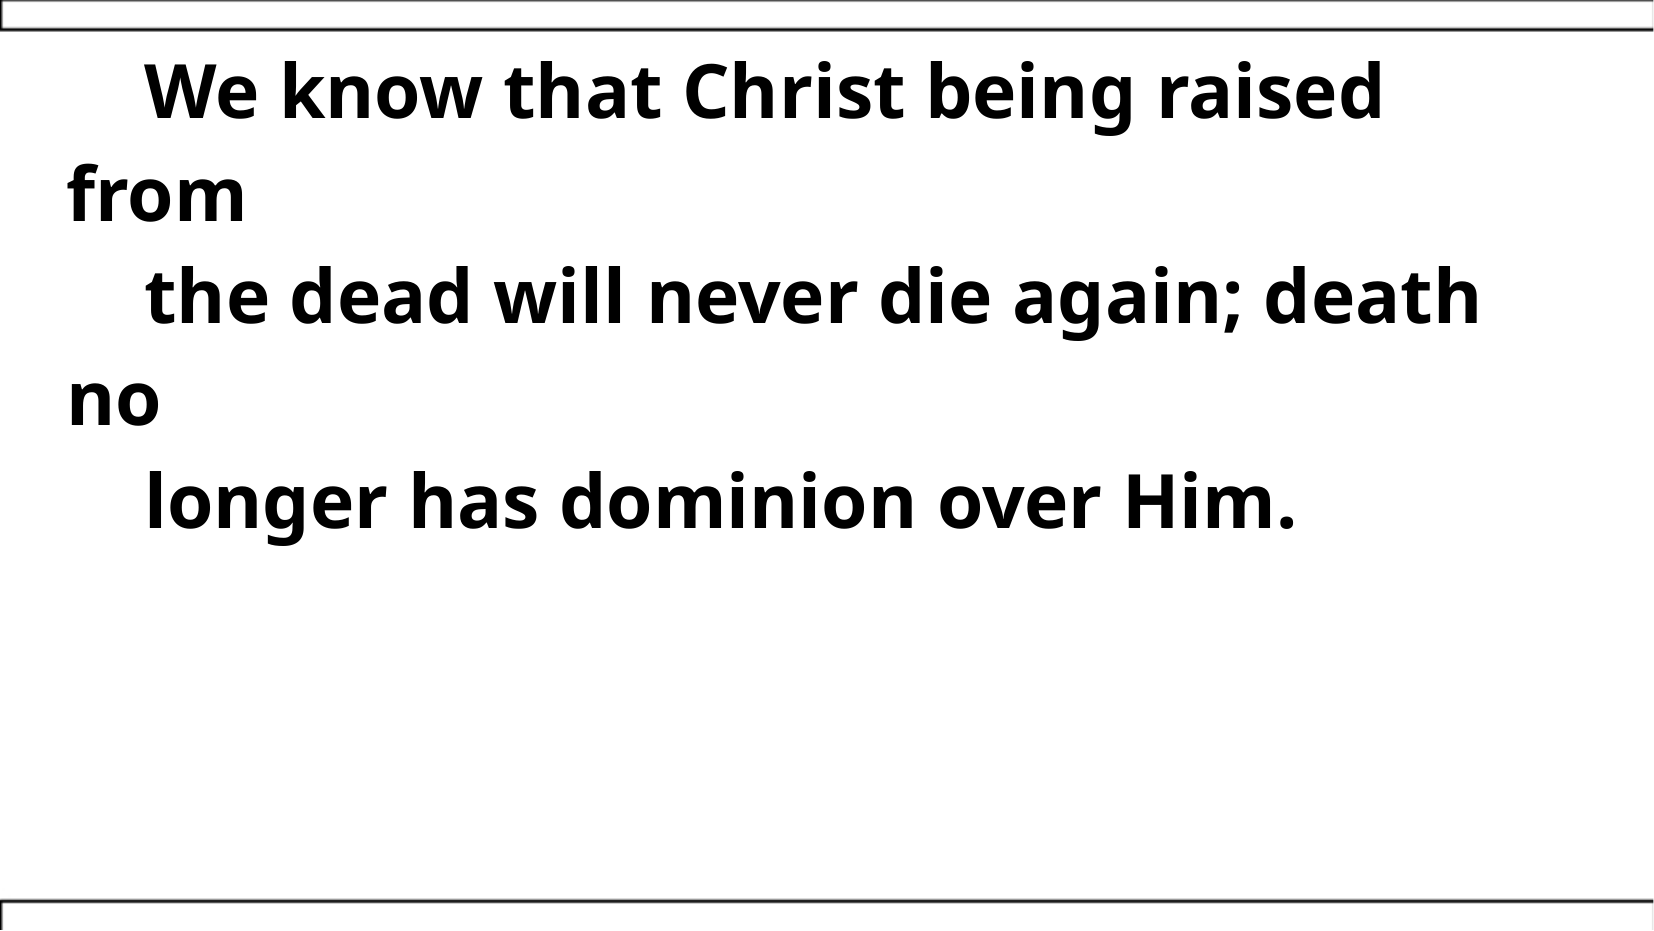

We know that Christ being raised from
 the dead will never die again; death no
 longer has dominion over Him.